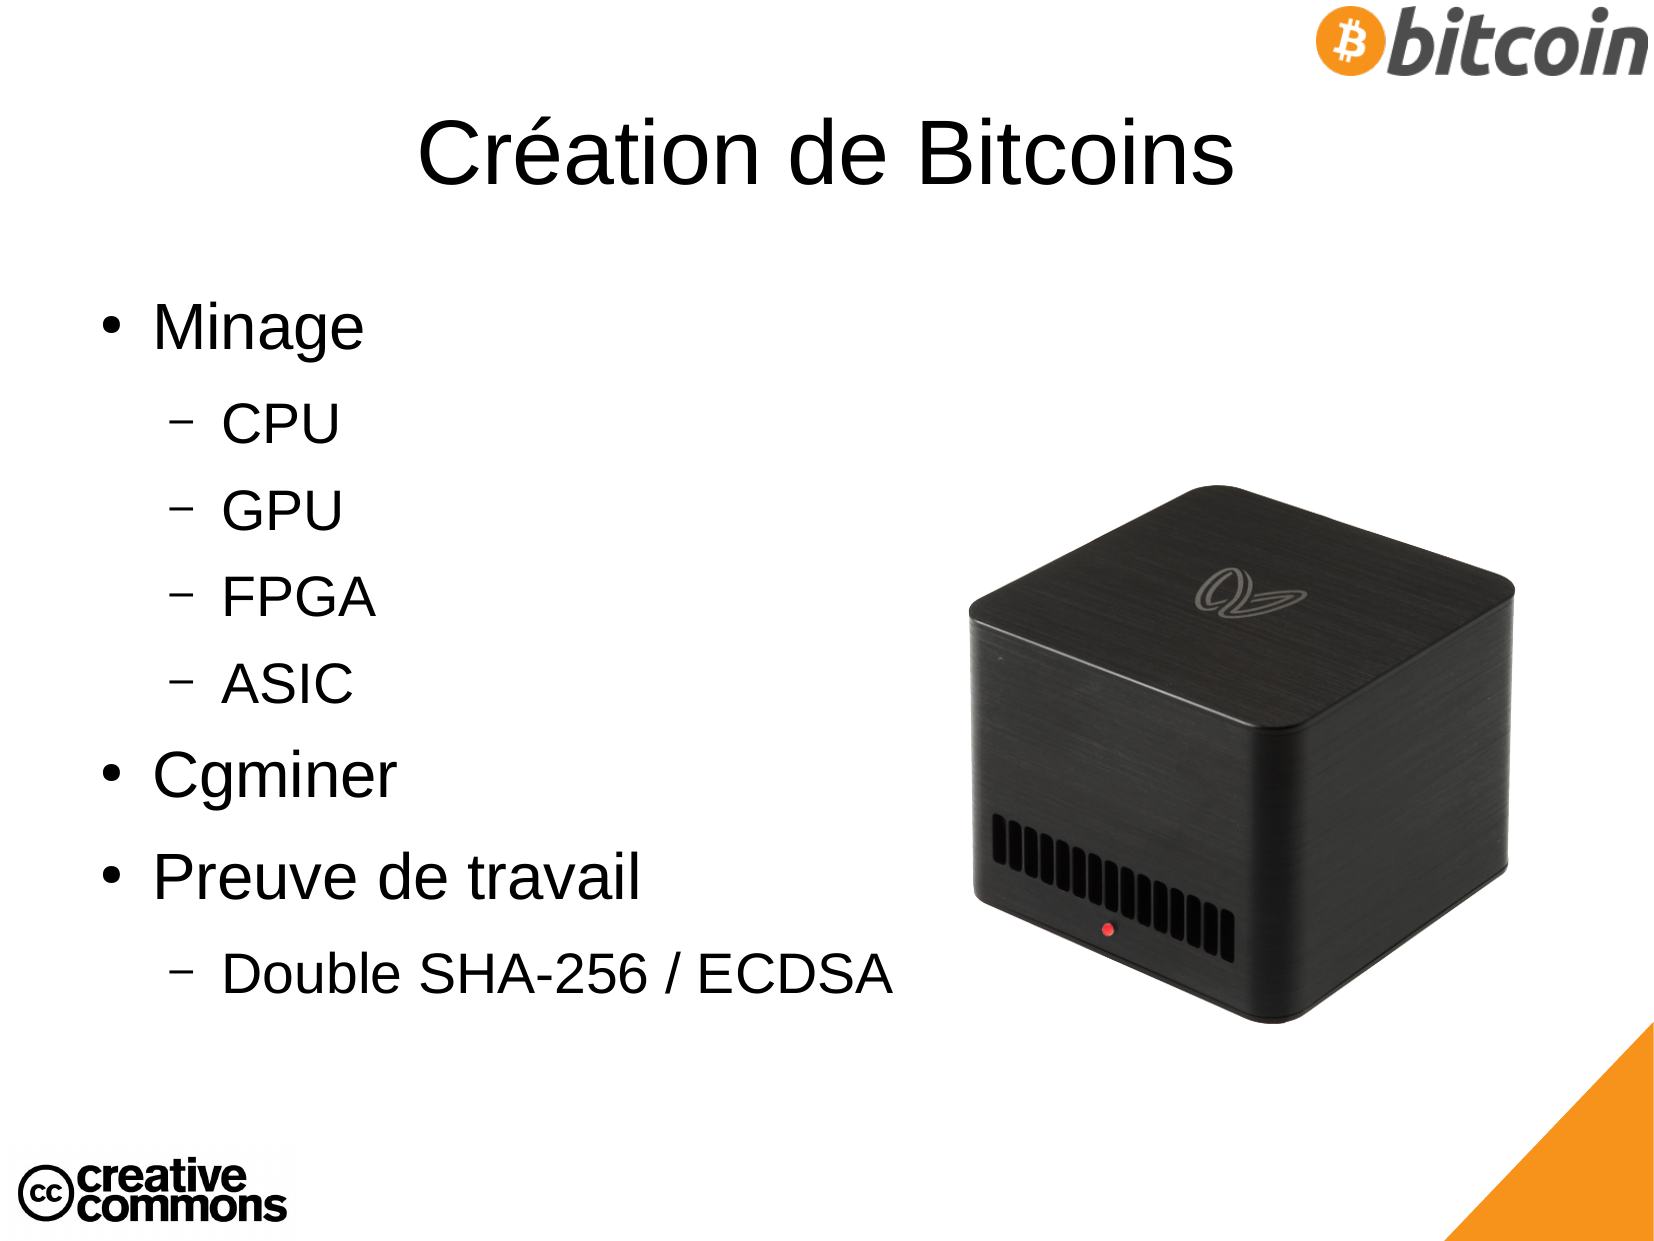

# Création de Bitcoins
Minage
CPU
GPU
FPGA
ASIC
Cgminer
Preuve de travail
Double SHA-256 / ECDSA